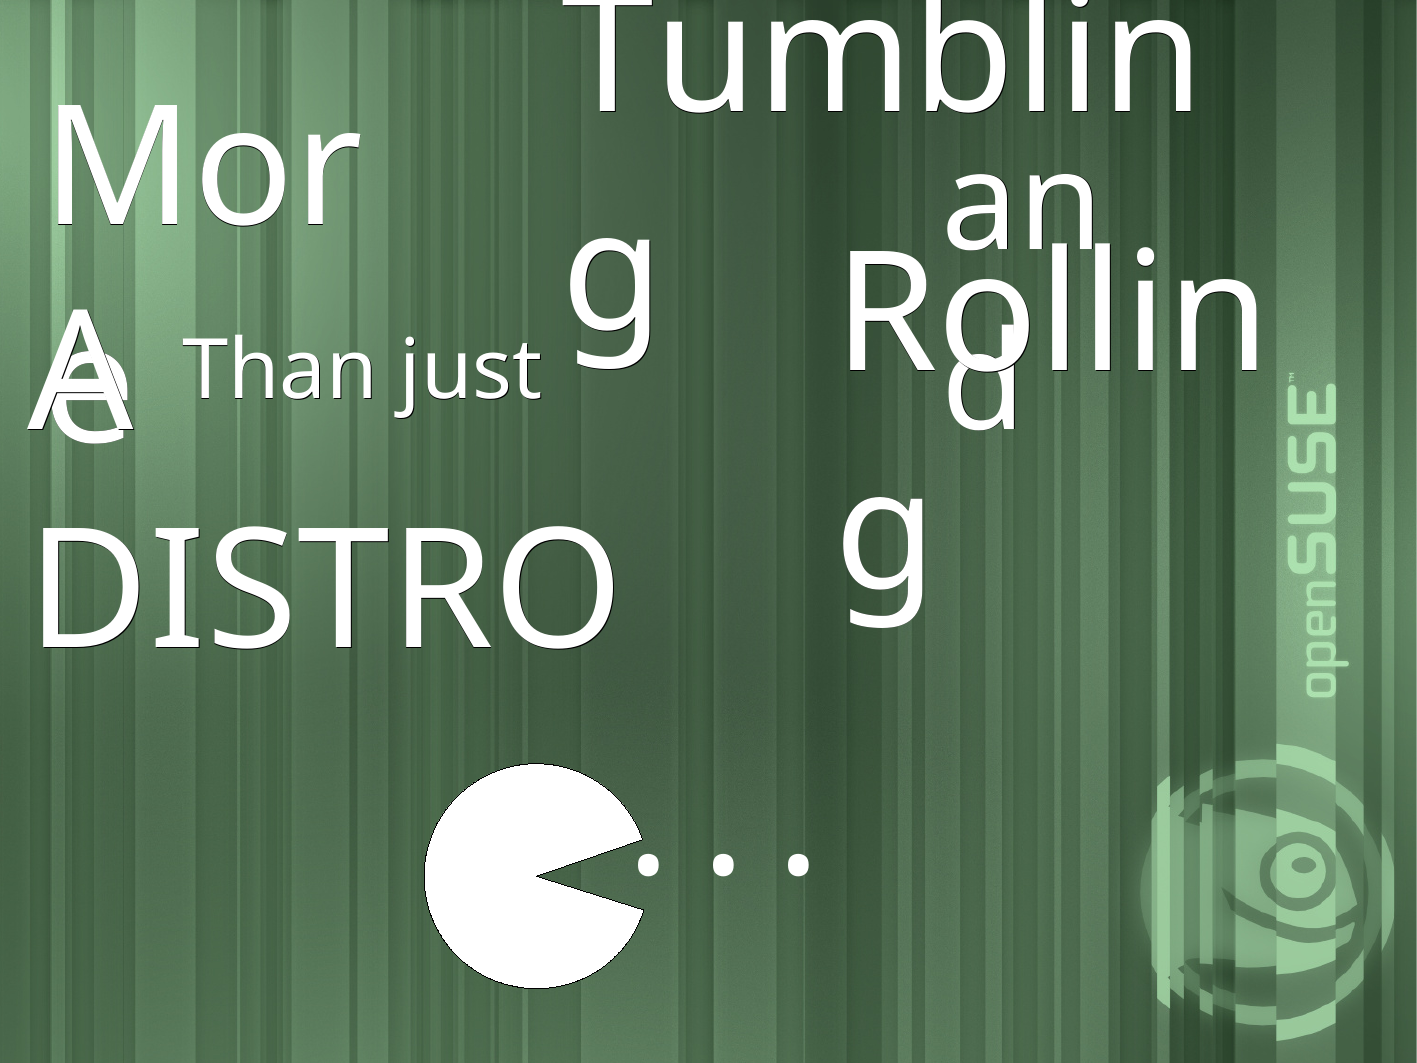

# Tumbling
More
and
Rolling
A DISTRO
Than just
.
.
.